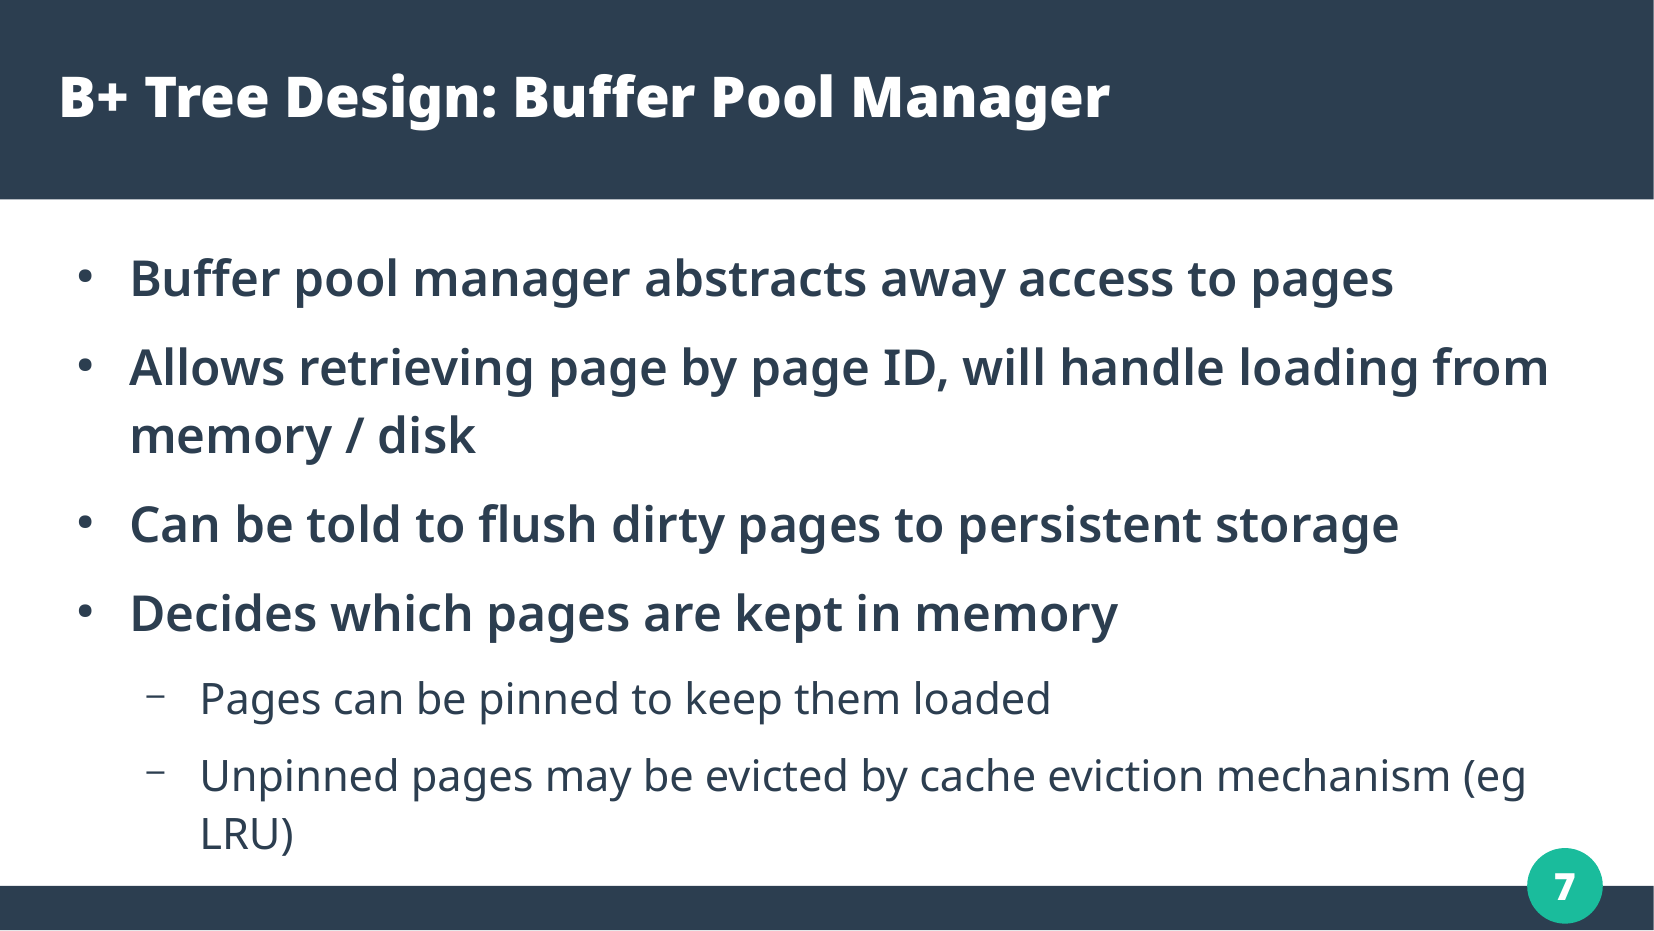

# B+ Tree Design: Buffer Pool Manager
Buffer pool manager abstracts away access to pages
Allows retrieving page by page ID, will handle loading from memory / disk
Can be told to flush dirty pages to persistent storage
Decides which pages are kept in memory
Pages can be pinned to keep them loaded
Unpinned pages may be evicted by cache eviction mechanism (eg LRU)